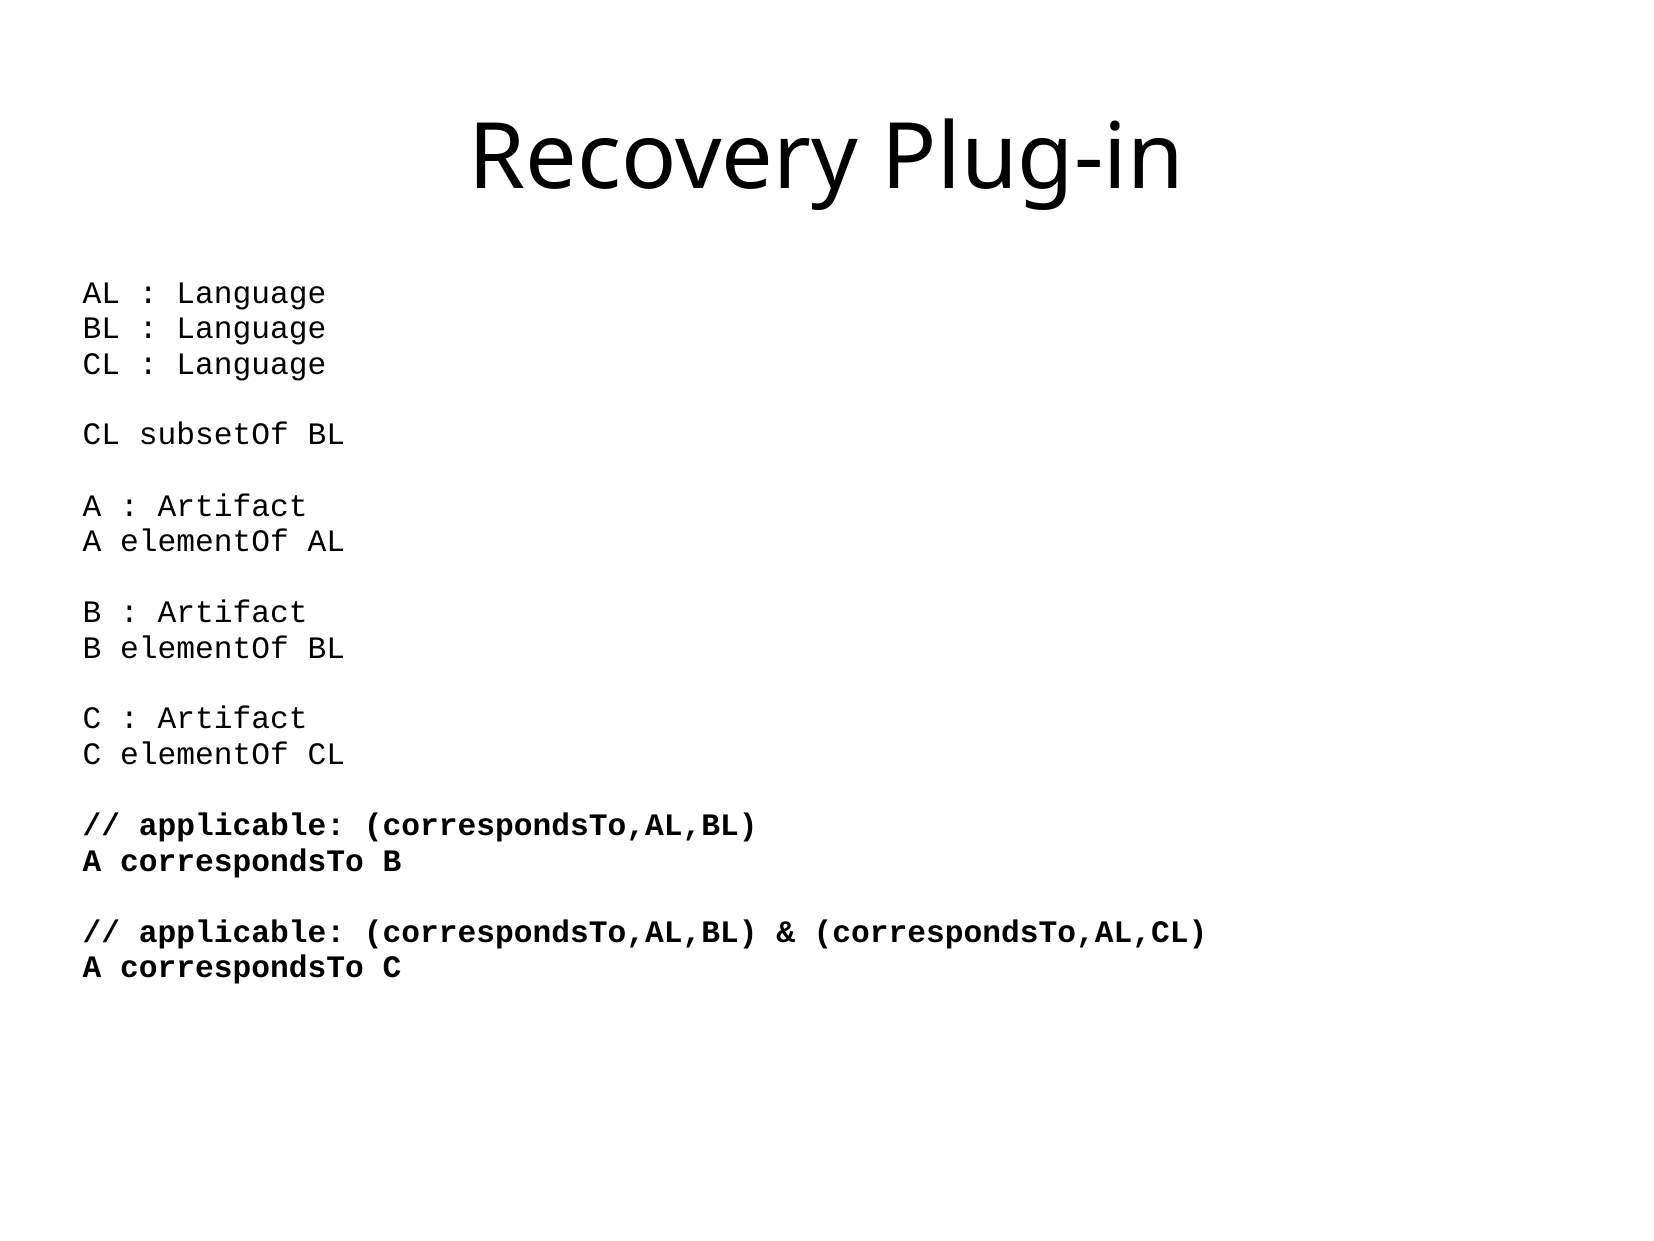

# Recovery Plug-in
AL : Language
BL : Language
CL : Language
CL subsetOf BL
A : Artifact
A elementOf AL
B : Artifact
B elementOf BL
C : Artifact
C elementOf CL
// applicable: (correspondsTo,AL,BL)
A correspondsTo B
// applicable: (correspondsTo,AL,BL) & (correspondsTo,AL,CL)
A correspondsTo C